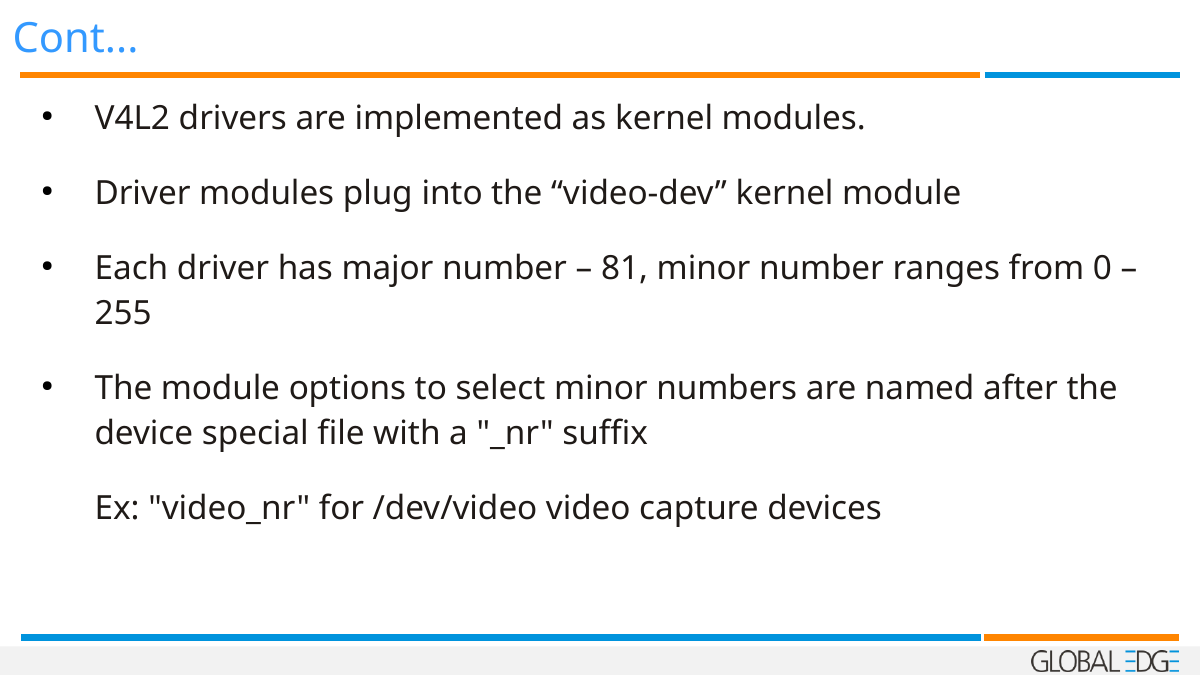

# Cont...
V4L2 drivers are implemented as kernel modules.
Driver modules plug into the “video-dev” kernel module
Each driver has major number – 81, minor number ranges from 0 – 255
The module options to select minor numbers are named after the device special file with a "_nr" suffix
Ex: "video_nr" for /dev/video video capture devices